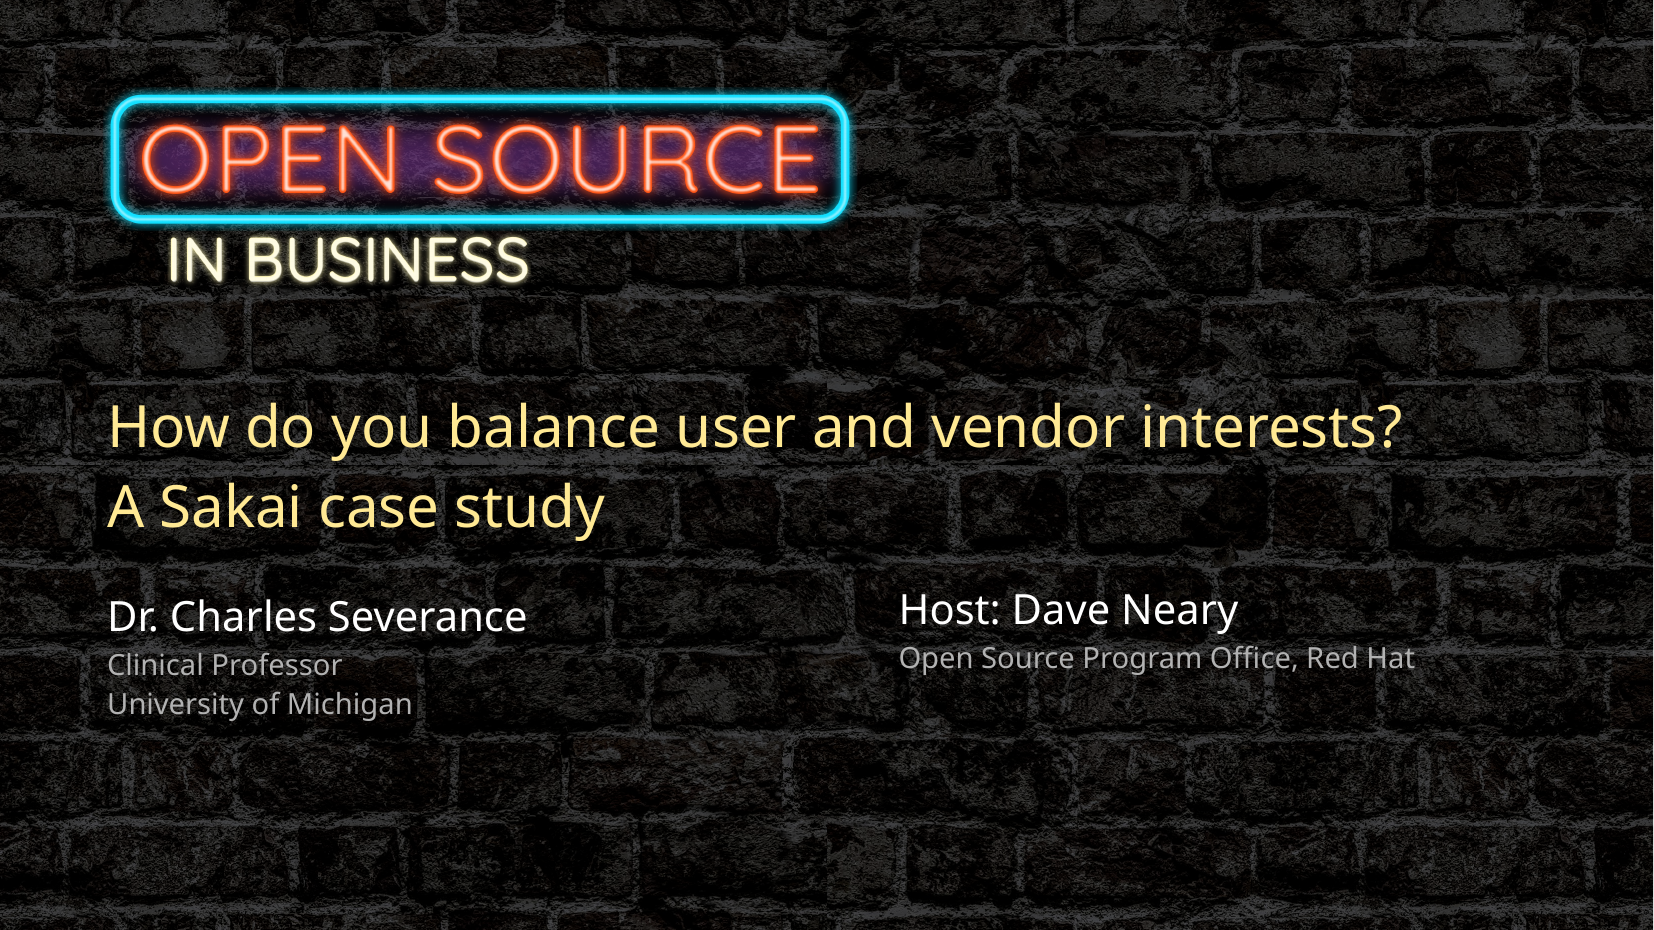

# How do you balance user and vendor interests? A Sakai case study
Host: Dave Neary
Open Source Program Office, Red Hat
Dr. Charles Severance
Clinical Professor
University of Michigan